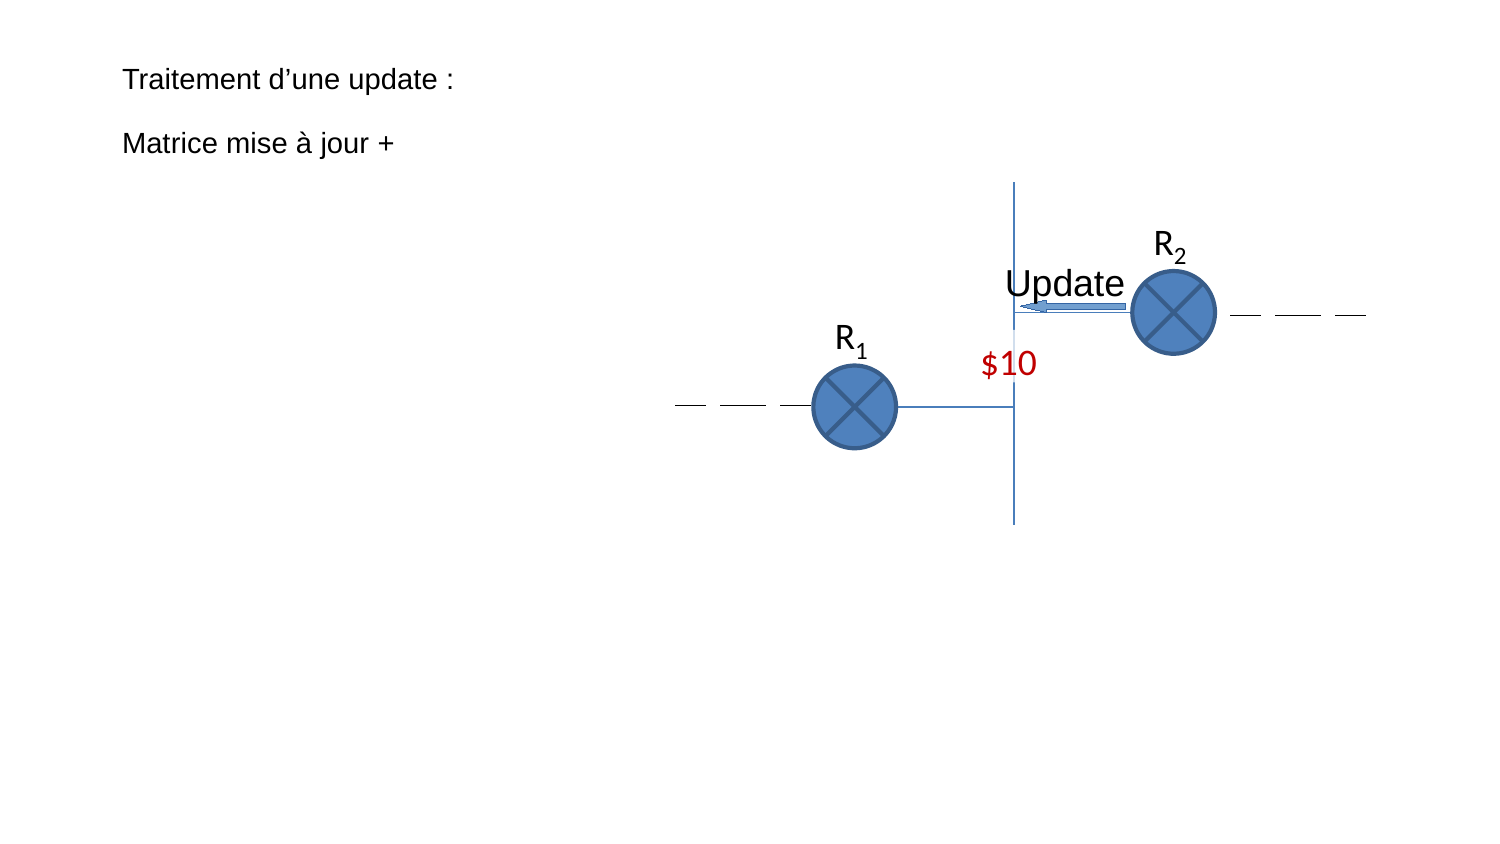

# Traitement d’une update :
Matrice mise à jour +
R2
Update
R1
$10